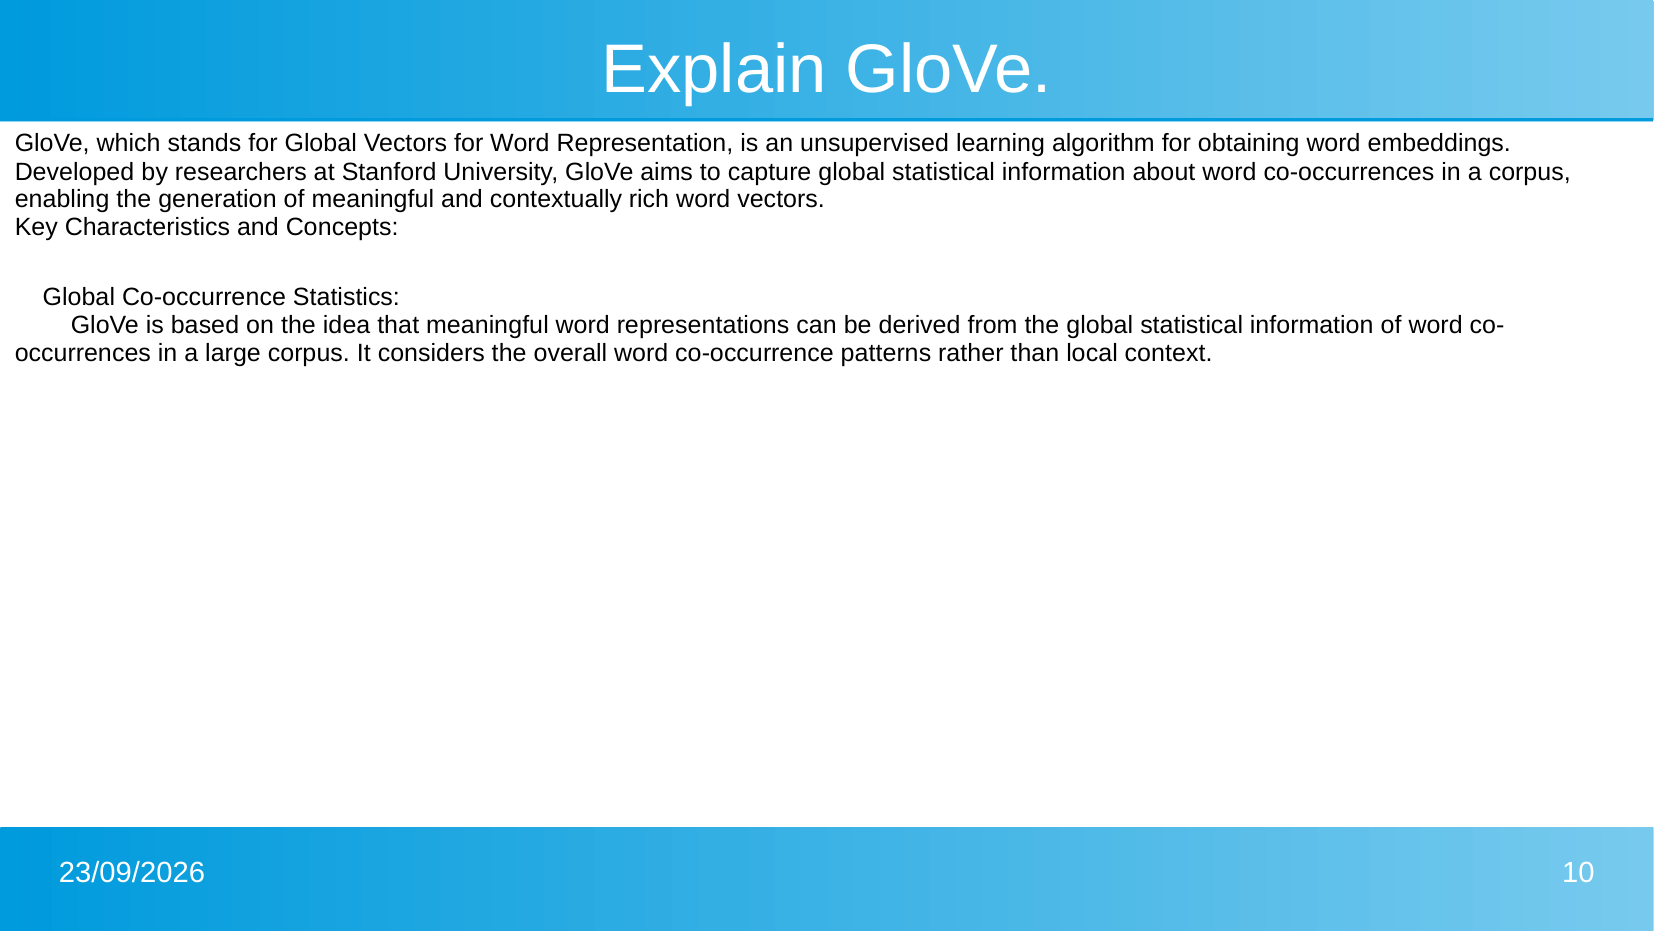

# Explain GloVe.
GloVe, which stands for Global Vectors for Word Representation, is an unsupervised learning algorithm for obtaining word embeddings. Developed by researchers at Stanford University, GloVe aims to capture global statistical information about word co-occurrences in a corpus, enabling the generation of meaningful and contextually rich word vectors.
Key Characteristics and Concepts:
 Global Co-occurrence Statistics:
 GloVe is based on the idea that meaningful word representations can be derived from the global statistical information of word co-occurrences in a large corpus. It considers the overall word co-occurrence patterns rather than local context.
10